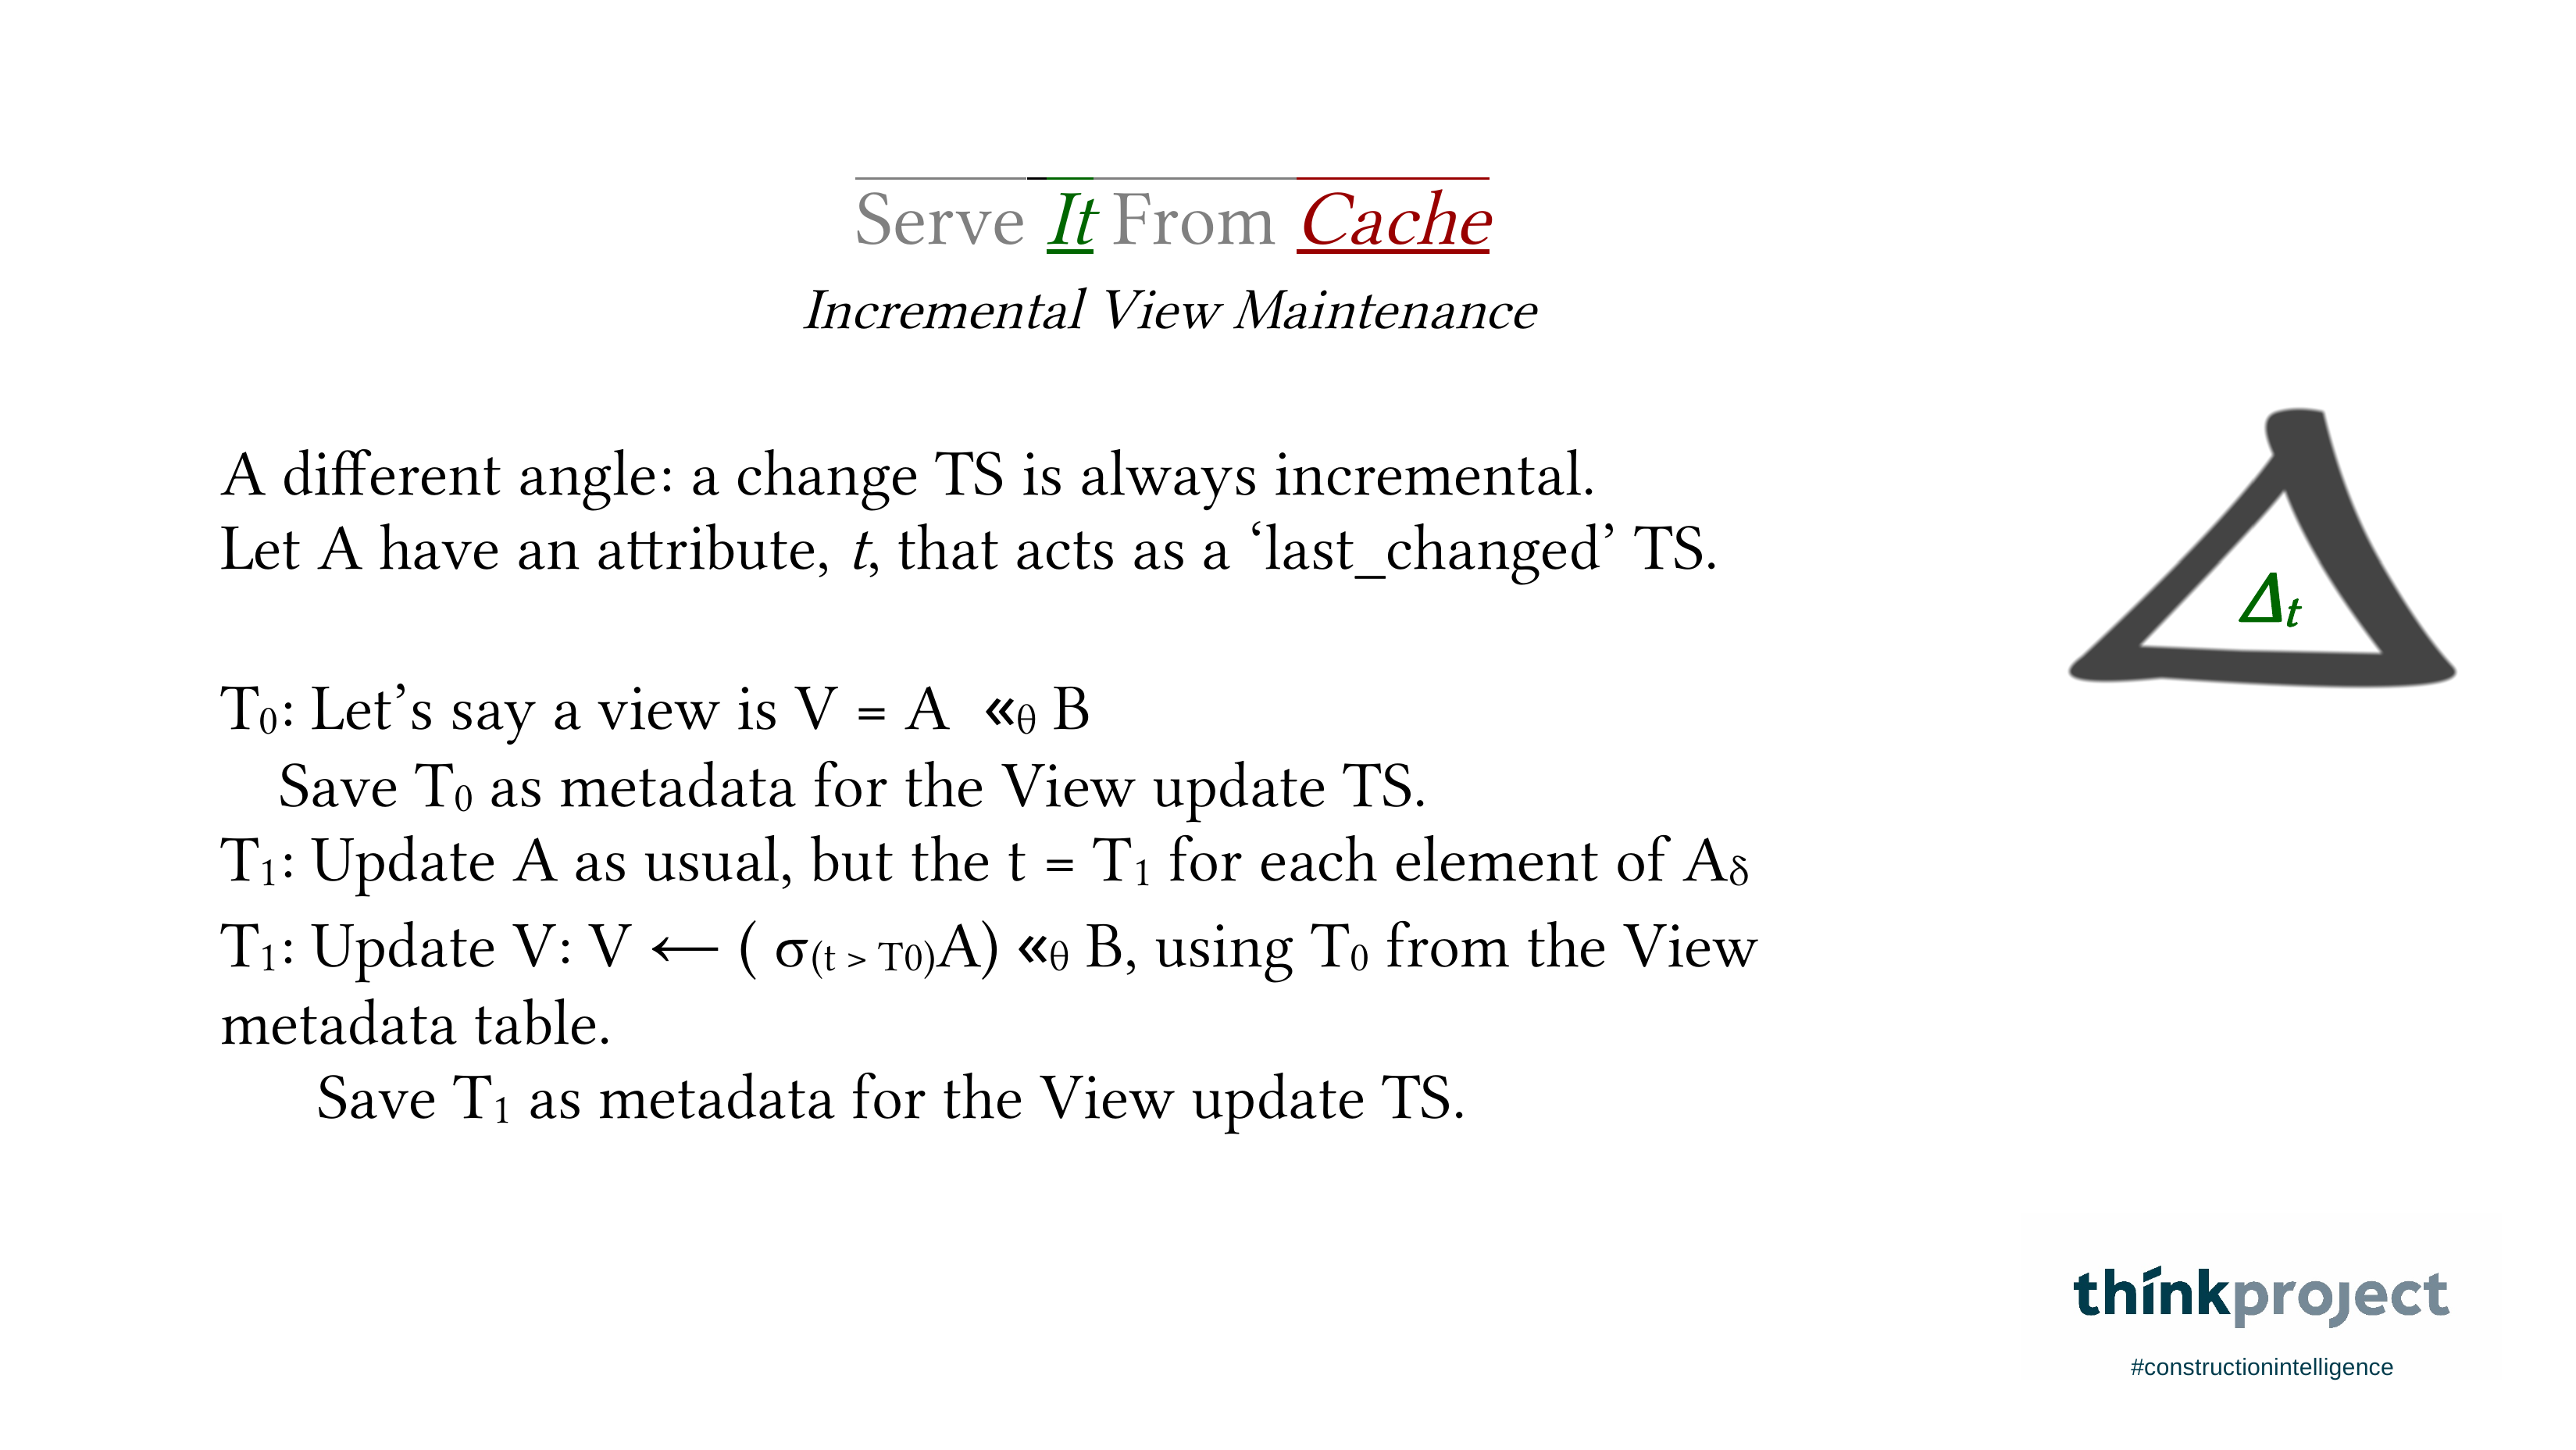

Serve It From Cache
Incremental View Maintenance
A different angle: a change TS is always incremental.
Let A have an attribute, t, that acts as a ‘last_changed’ TS.
T0: Let’s say a view is V = A «θ B
	Save T0 as metadata for the View update TS.
T1: Update A as usual, but the t = T1 for each element of Aδ
T1: Update V: V ← ( σ(t > T0)A) «θ B, using T0 from the View metadata table.
 Save T1 as metadata for the View update TS.
Δt